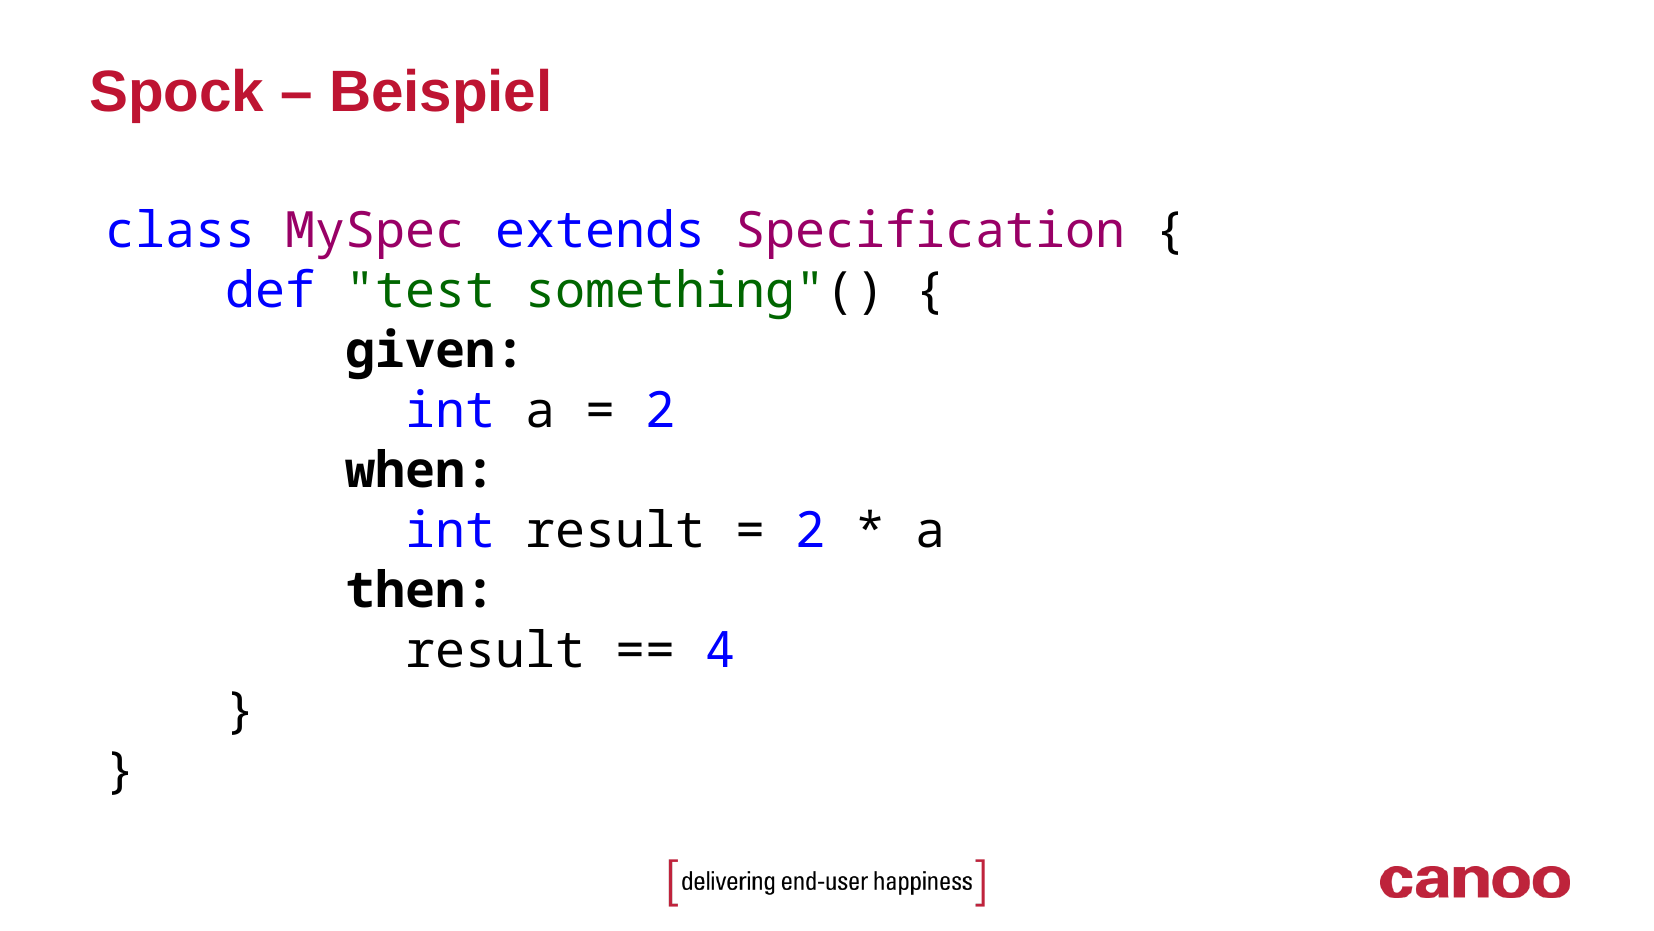

# Spock – Beispiel
class MySpec extends Specification {
 def "test something"() {
 given:
 int a = 2
 when:
 int result = 2 * a
 then:
 result == 4
 }
}